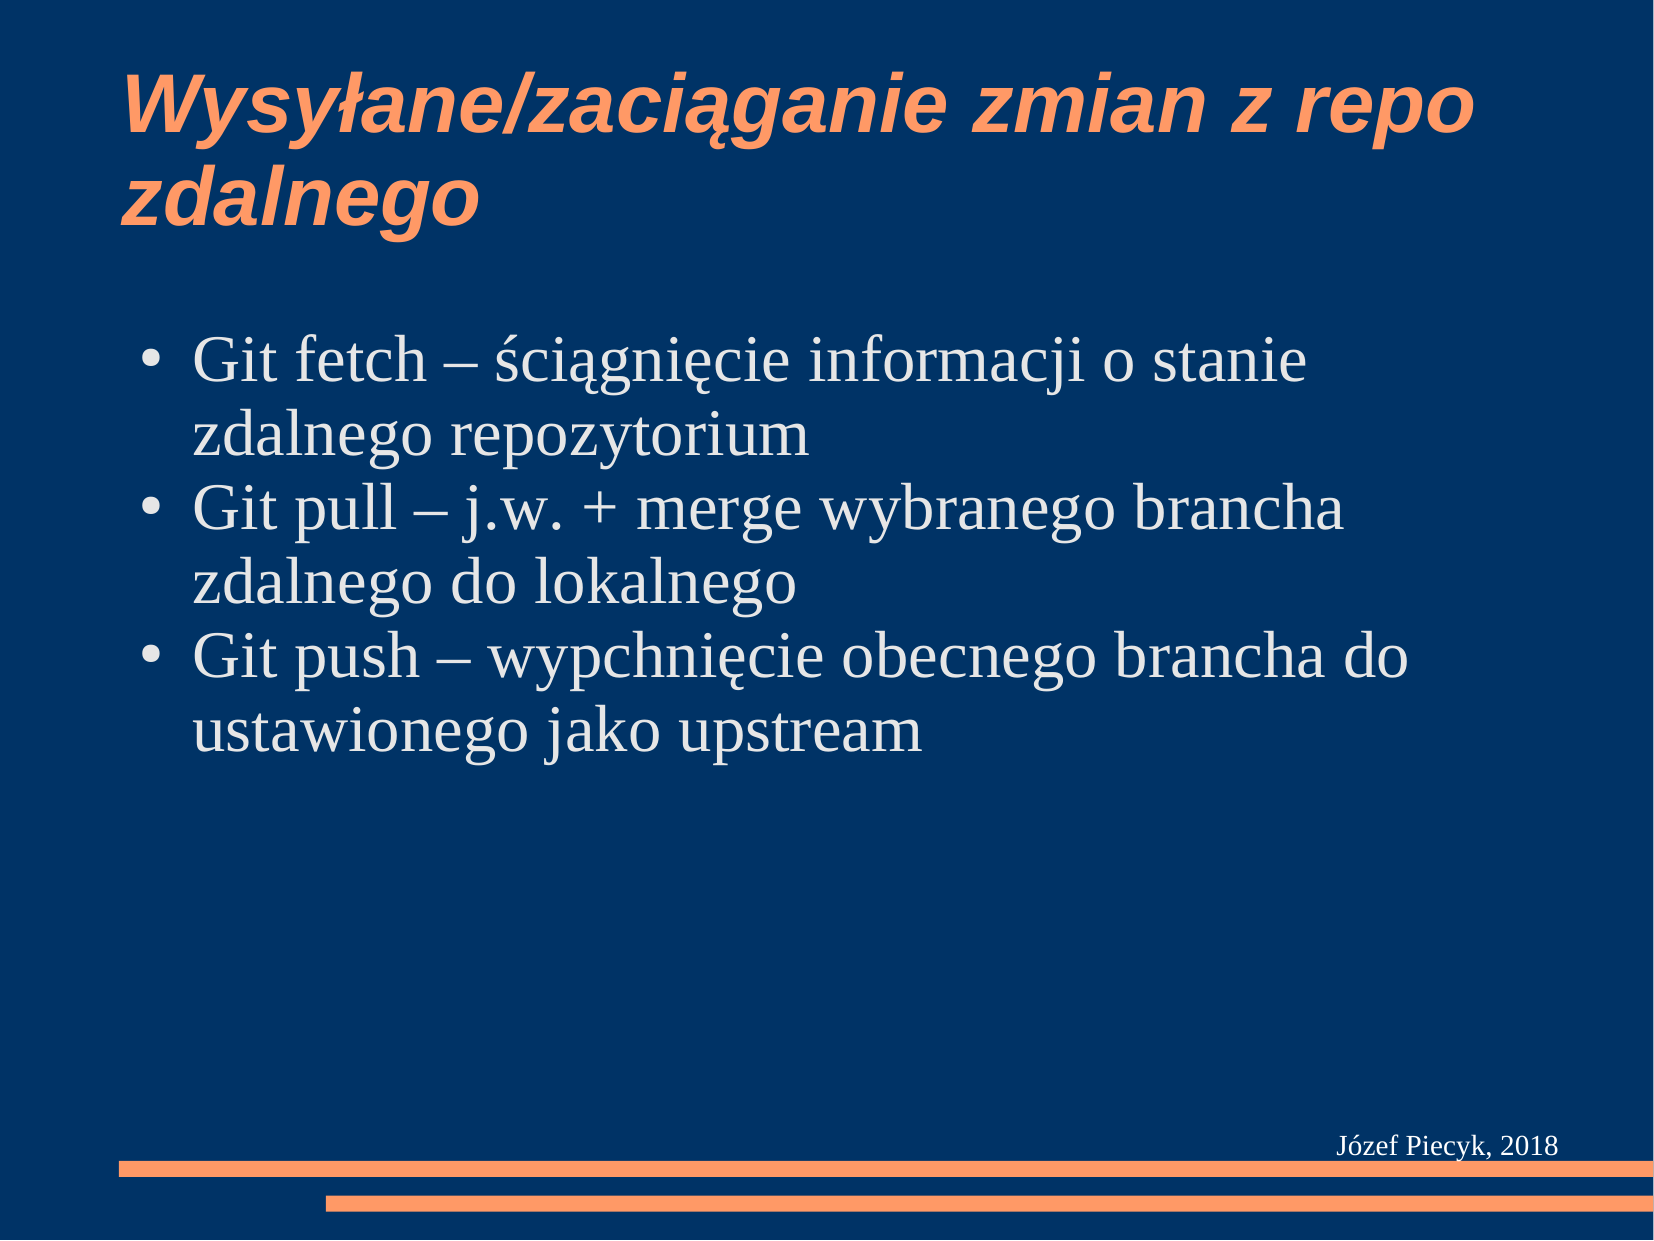

# Wysyłane/zaciąganie zmian z repo zdalnego
Git fetch – ściągnięcie informacji o stanie zdalnego repozytorium
Git pull – j.w. + merge wybranego brancha zdalnego do lokalnego
Git push – wypchnięcie obecnego brancha do ustawionego jako upstream